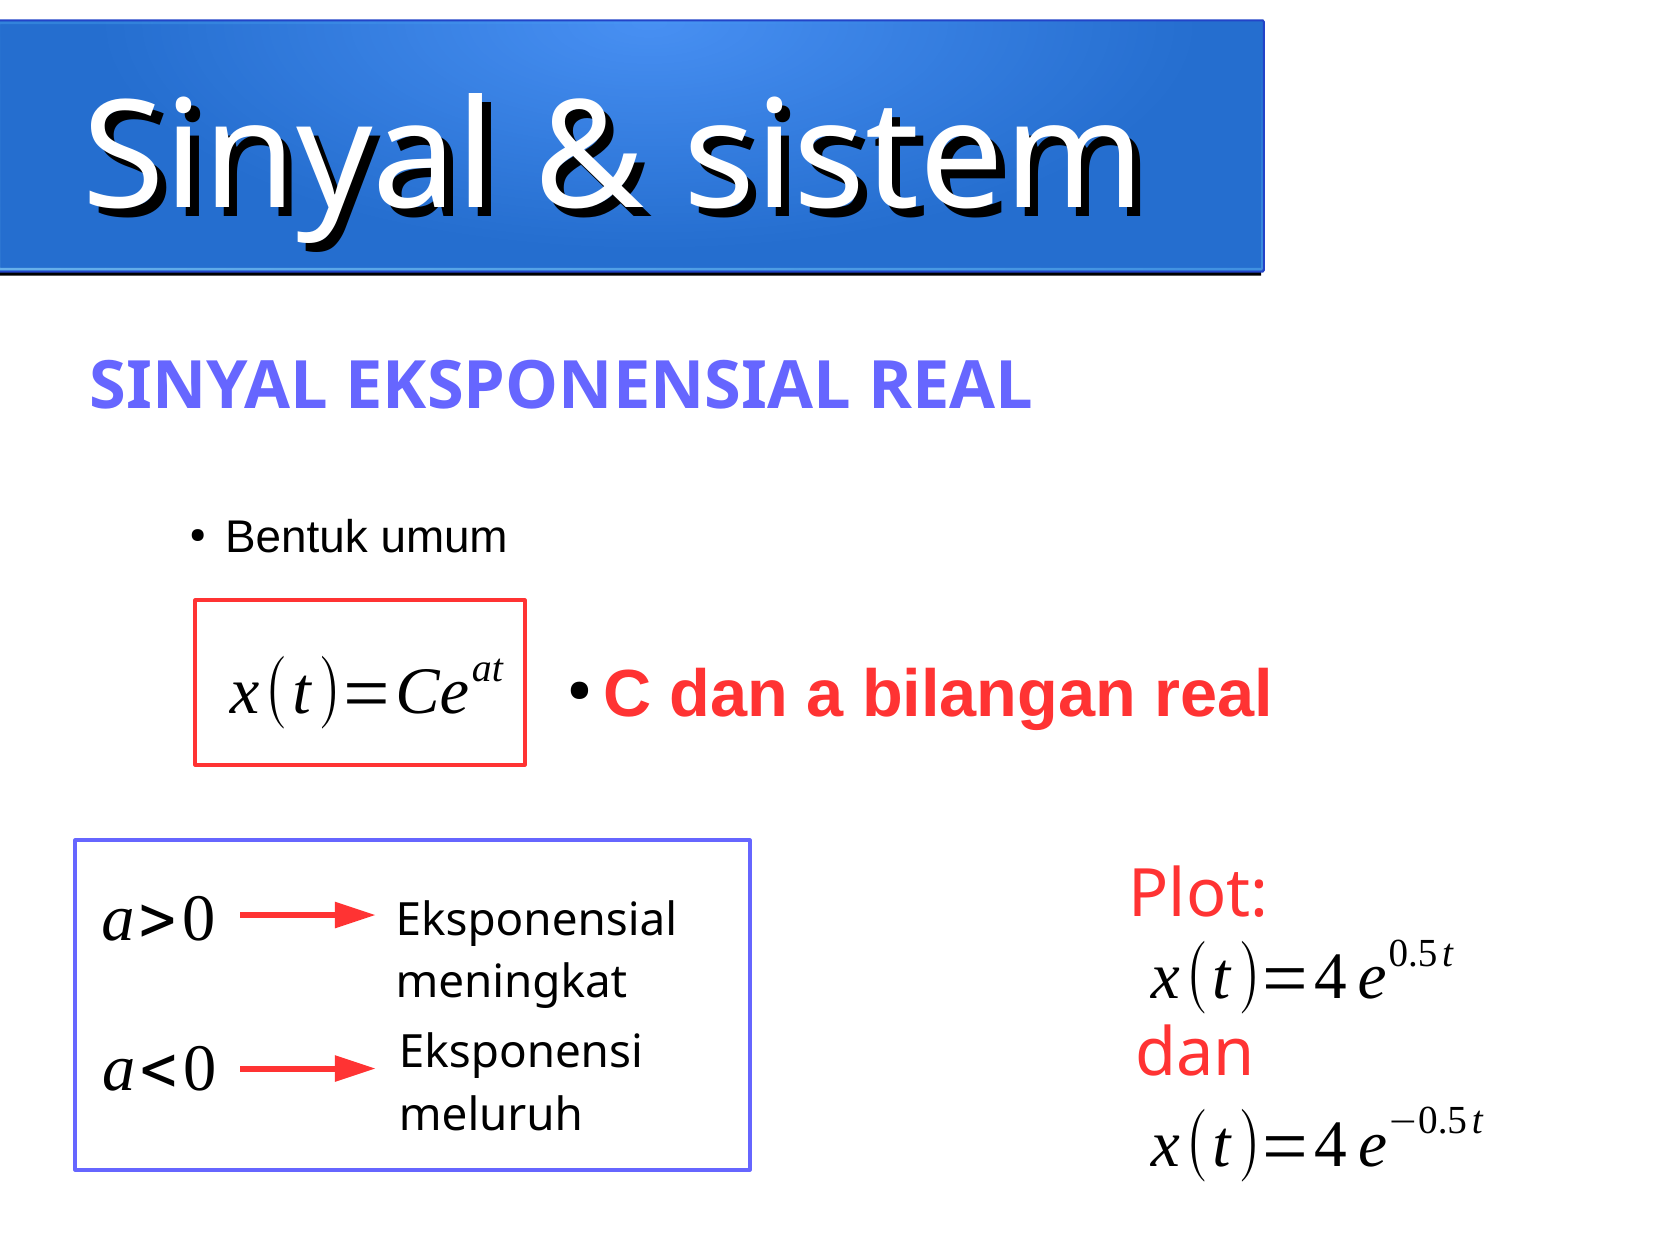

# Sinyal & sistem
SINYAL EKSPONENSIAL REAL
Bentuk umum
C dan a bilangan real
Plot:
Eksponensial
meningkat
dan
Eksponensi meluruh